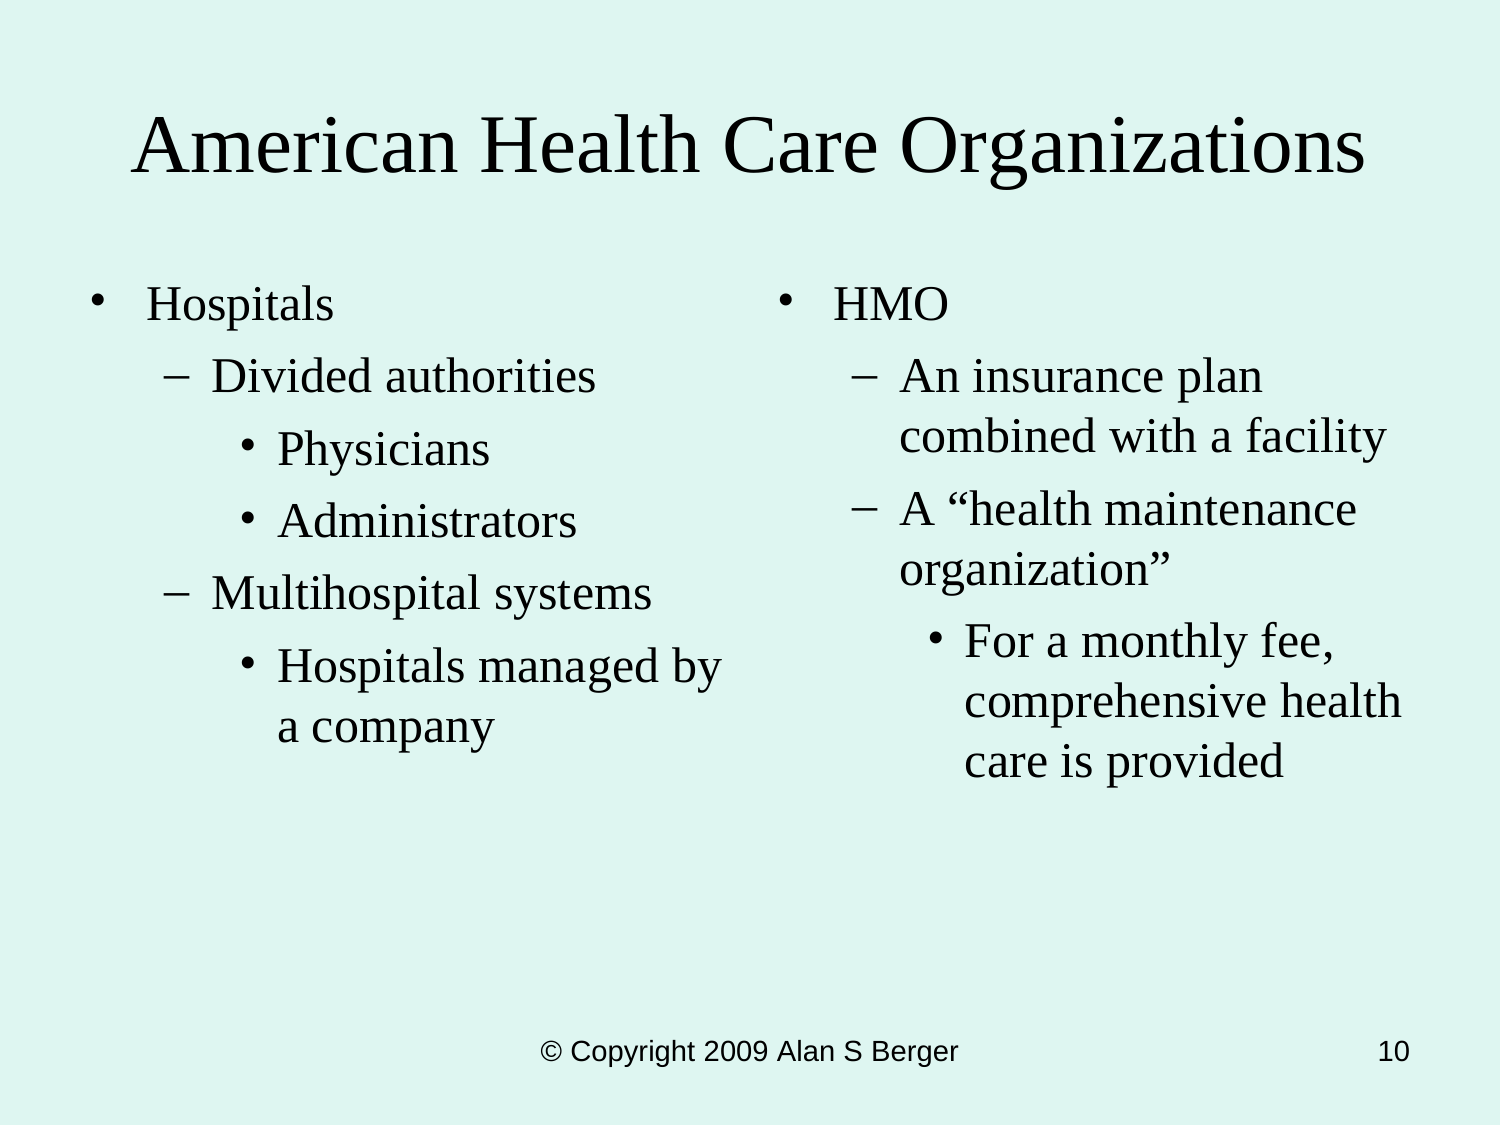

# American Health Care Organizations
Hospitals
Divided authorities
Physicians
Administrators
Multihospital systems
Hospitals managed by a company
HMO
An insurance plan combined with a facility
A “health maintenance organization”
For a monthly fee, comprehensive health care is provided
© Copyright 2009 Alan S Berger
10